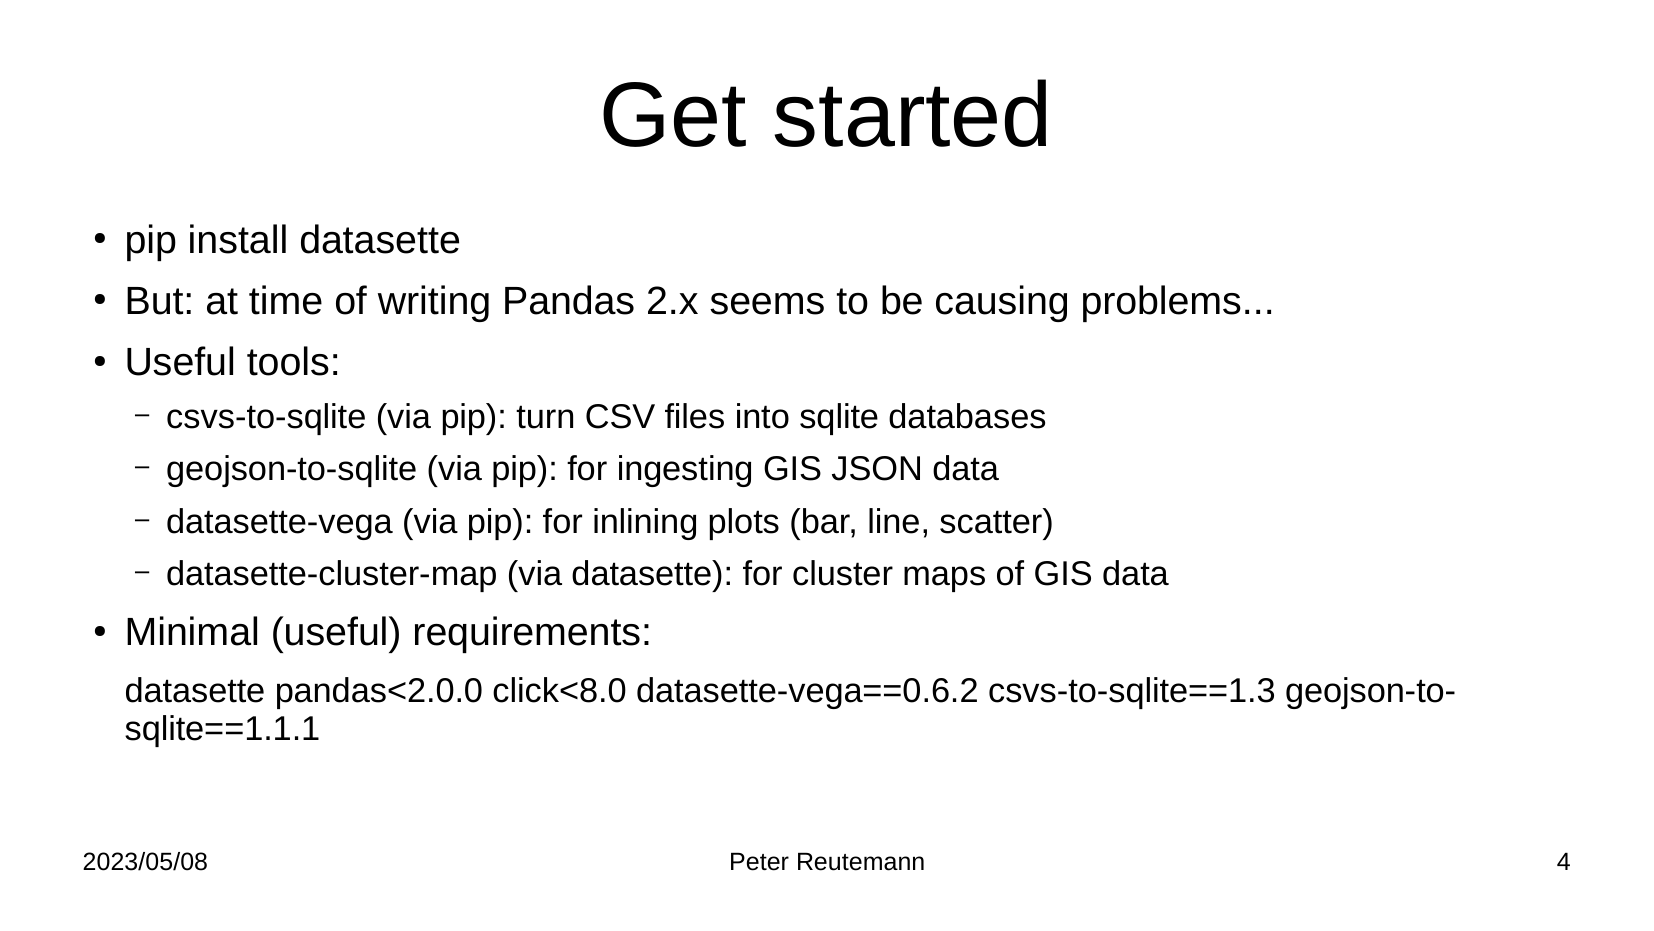

# Get started
pip install datasette
But: at time of writing Pandas 2.x seems to be causing problems...
Useful tools:
csvs-to-sqlite (via pip): turn CSV files into sqlite databases
geojson-to-sqlite (via pip): for ingesting GIS JSON data
datasette-vega (via pip): for inlining plots (bar, line, scatter)
datasette-cluster-map (via datasette): for cluster maps of GIS data
Minimal (useful) requirements:
datasette pandas<2.0.0 click<8.0 datasette-vega==0.6.2 csvs-to-sqlite==1.3 geojson-to-sqlite==1.1.1
2023/05/08
Peter Reutemann
4